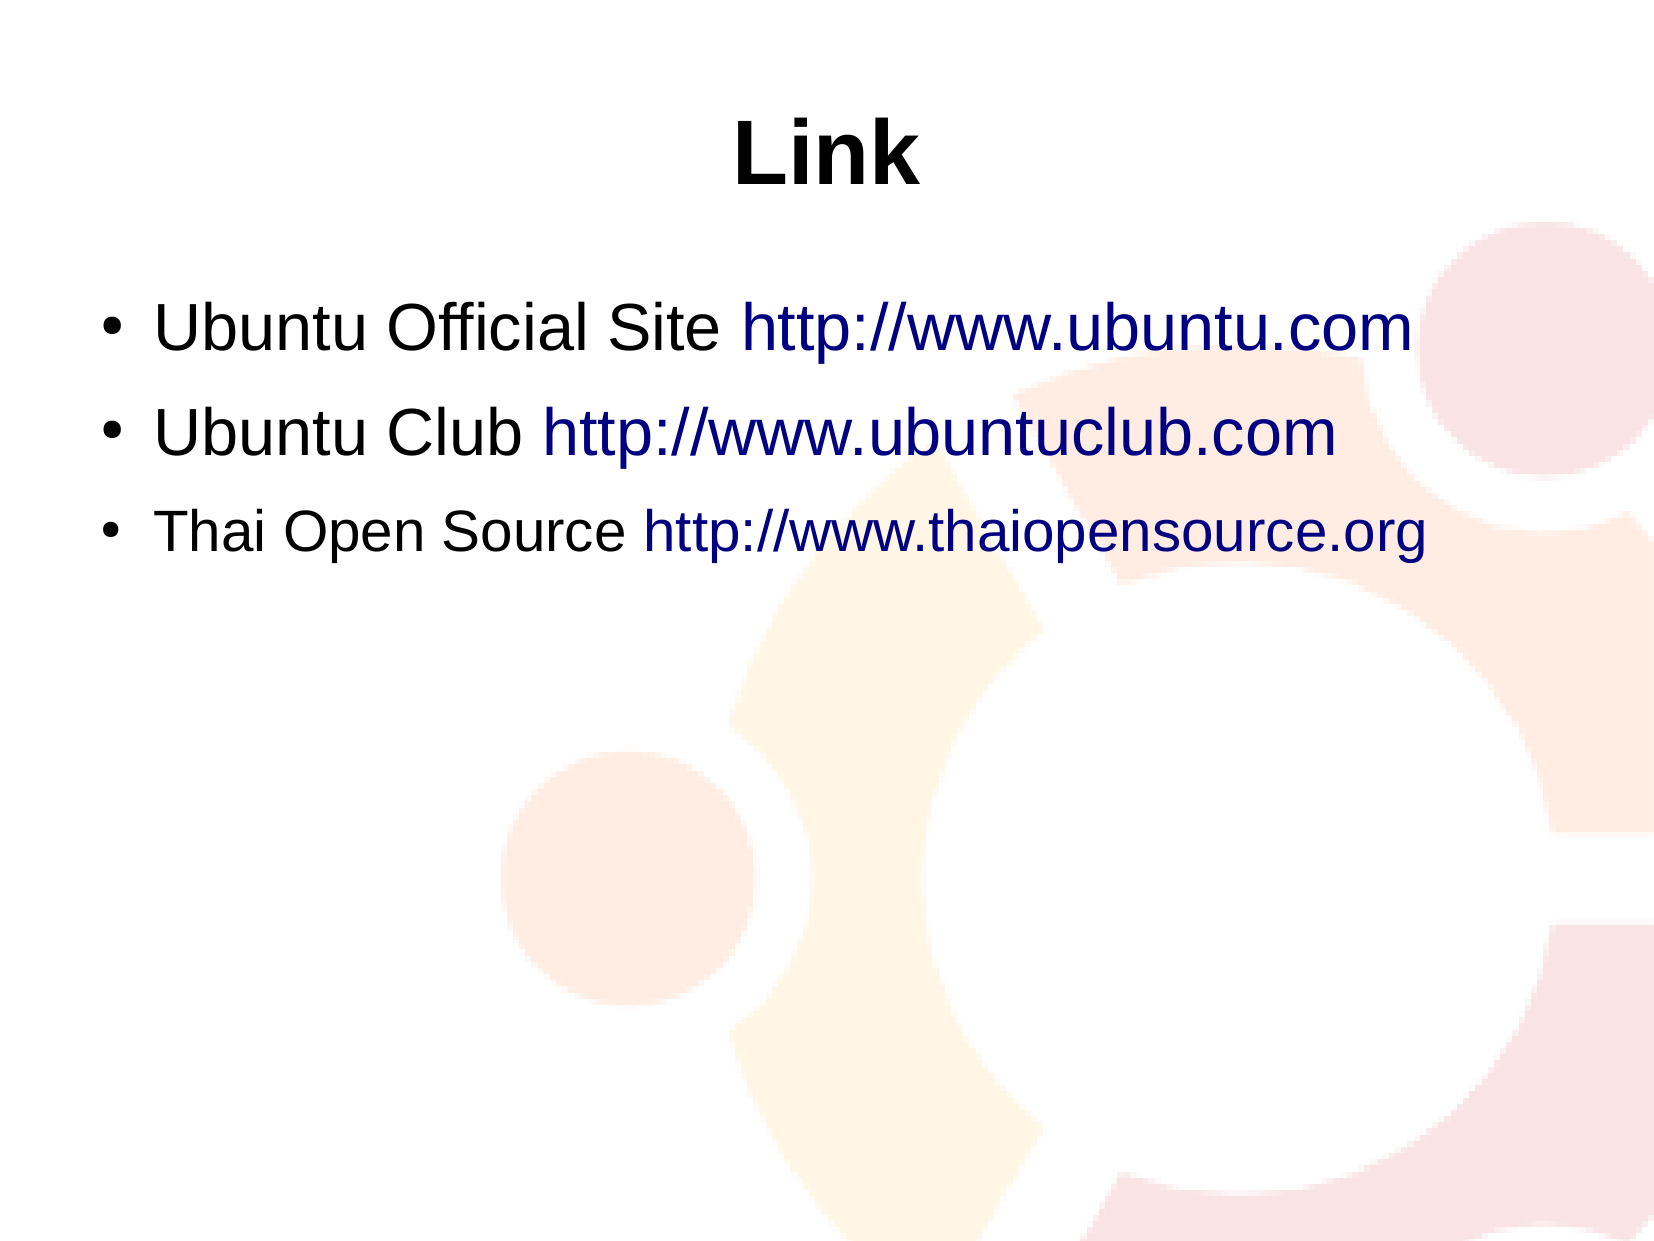

# Link
Ubuntu Official Site http://www.ubuntu.com
Ubuntu Club http://www.ubuntuclub.com
Thai Open Source http://www.thaiopensource.org